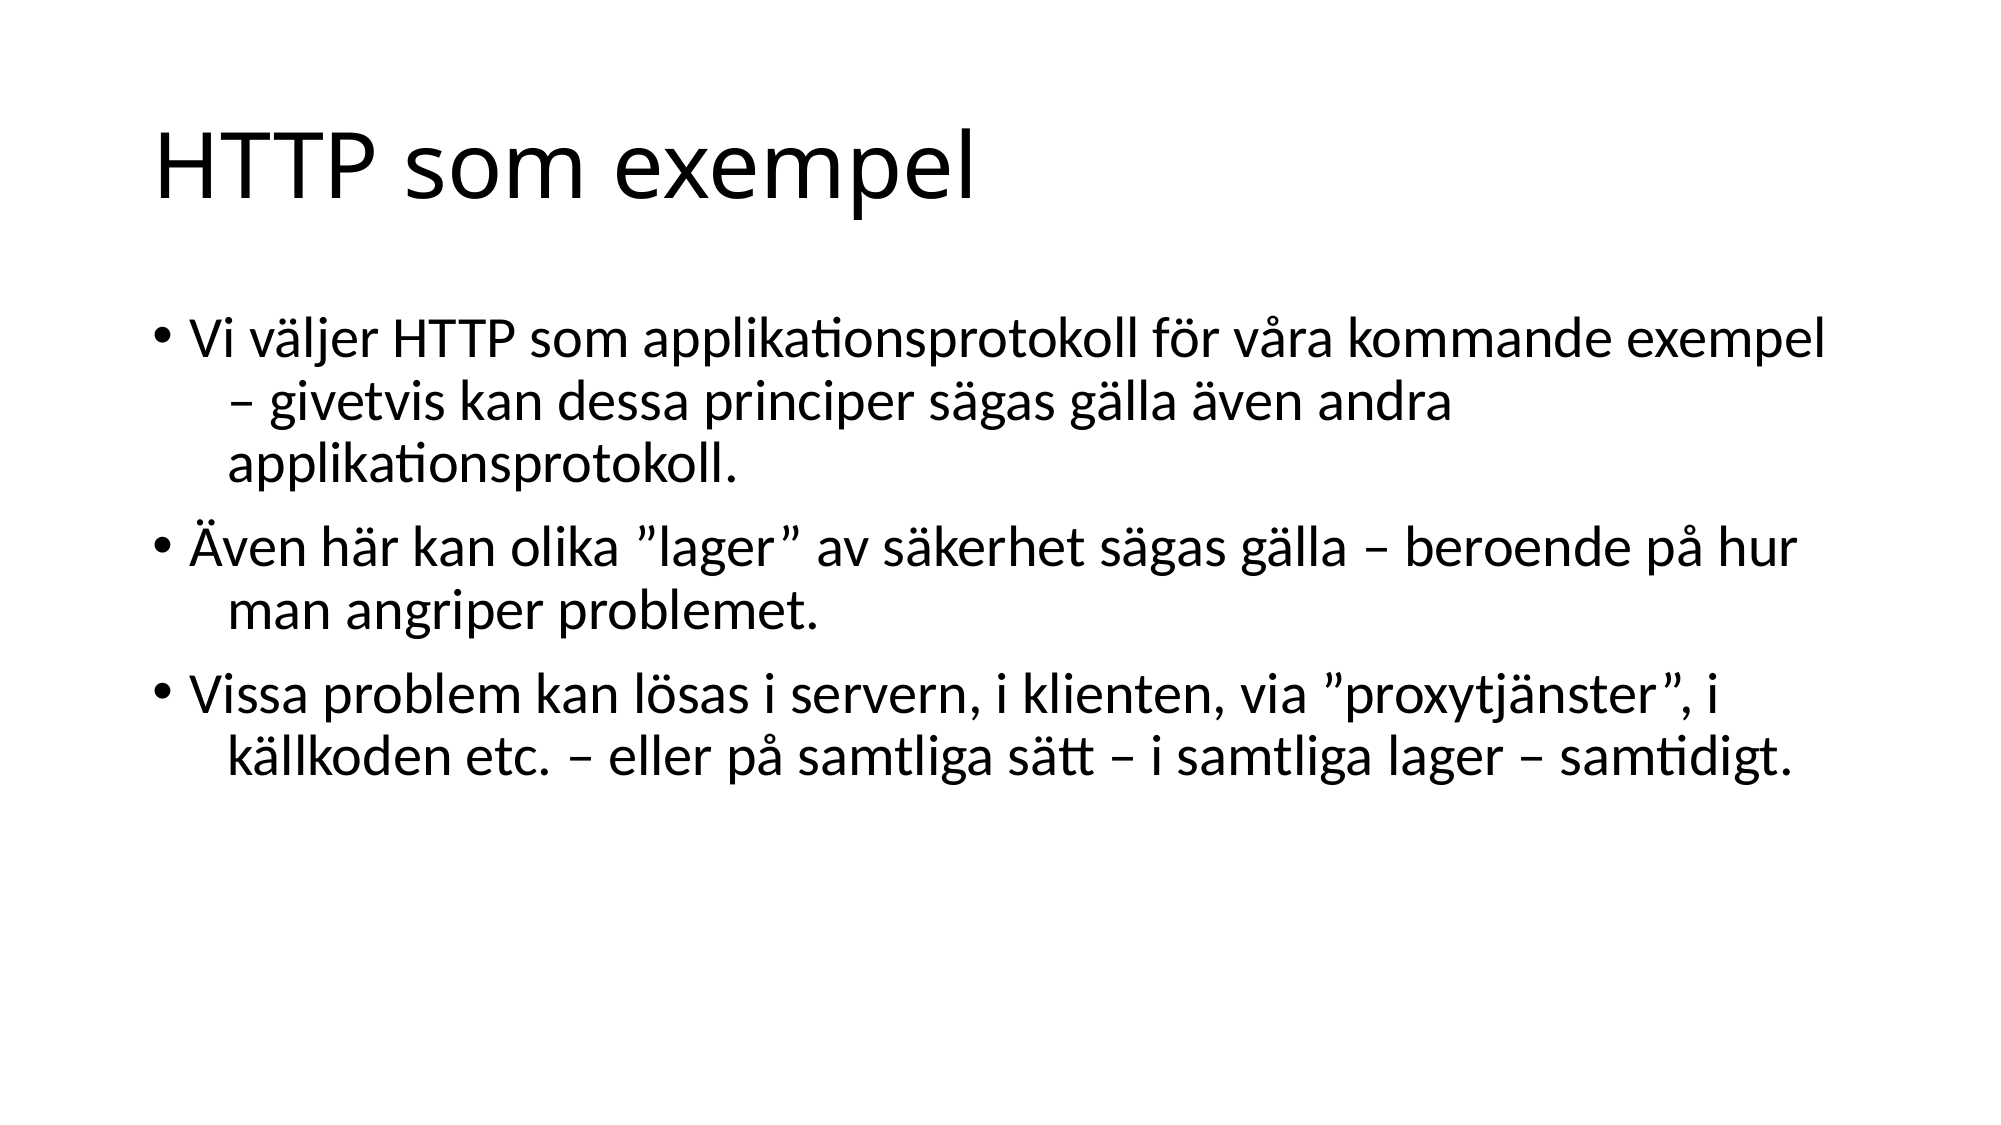

# HTTP som exempel
Vi väljer HTTP som applikationsprotokoll för våra kommande exempel – givetvis kan dessa principer sägas gälla även andra applikationsprotokoll.
Även här kan olika ”lager” av säkerhet sägas gälla – beroende på hur man angriper problemet.
Vissa problem kan lösas i servern, i klienten, via ”proxytjänster”, i källkoden etc. – eller på samtliga sätt – i samtliga lager – samtidigt.